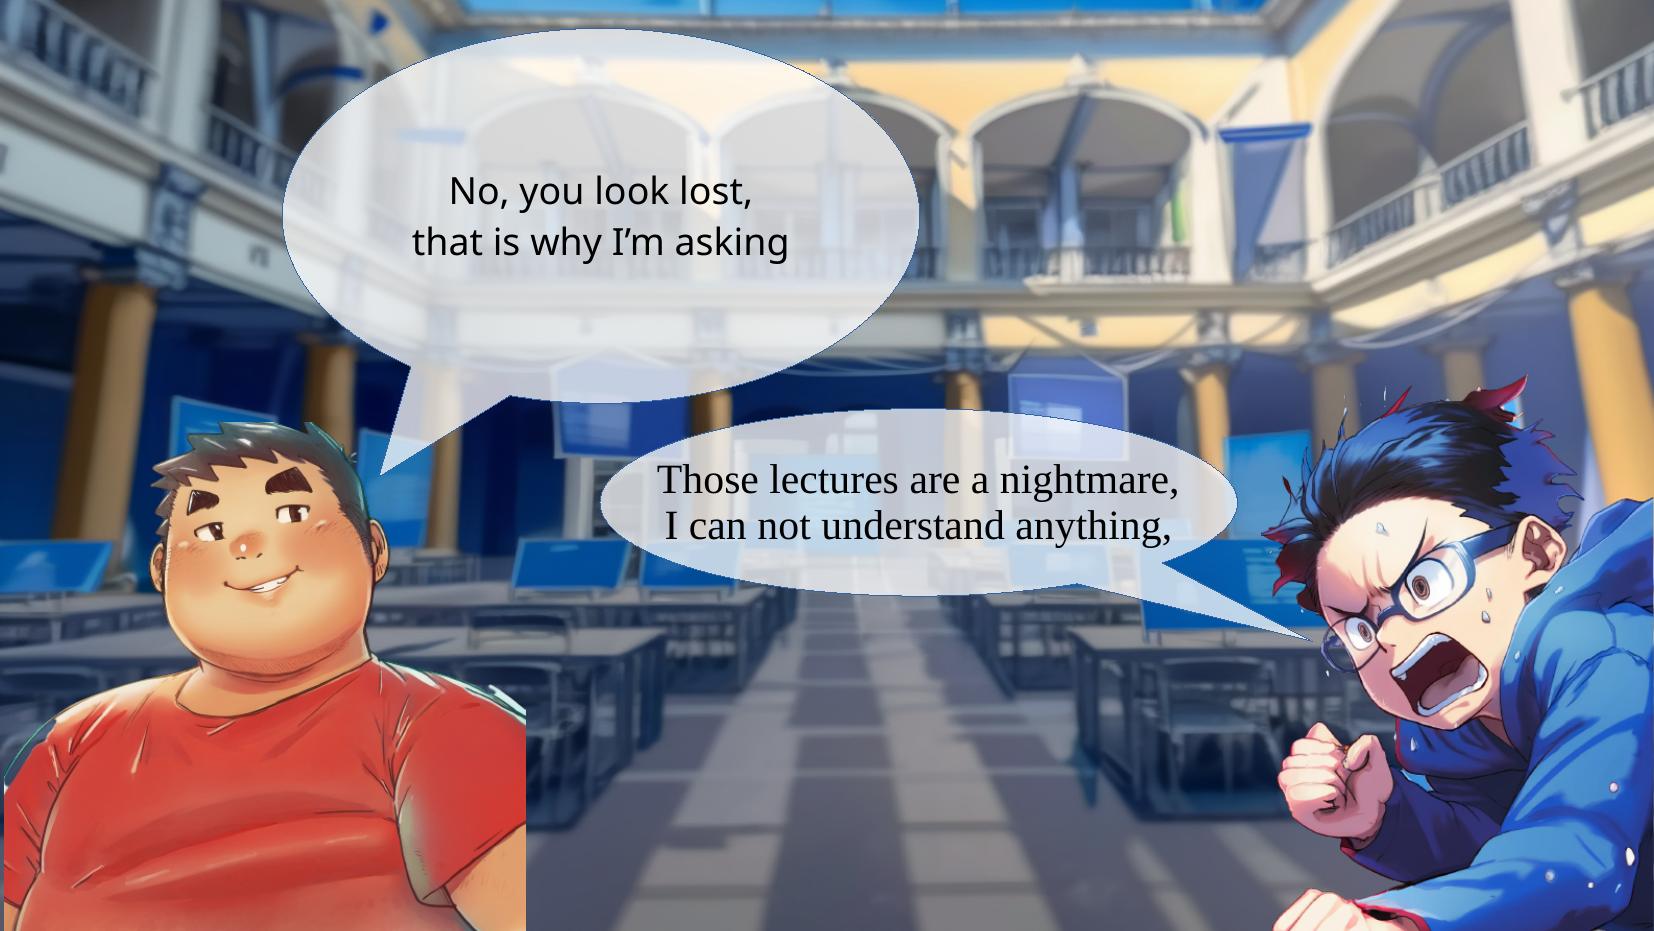

No, you look lost,
that is why I’m asking
Those lectures are a nightmare,
I can not understand anything,